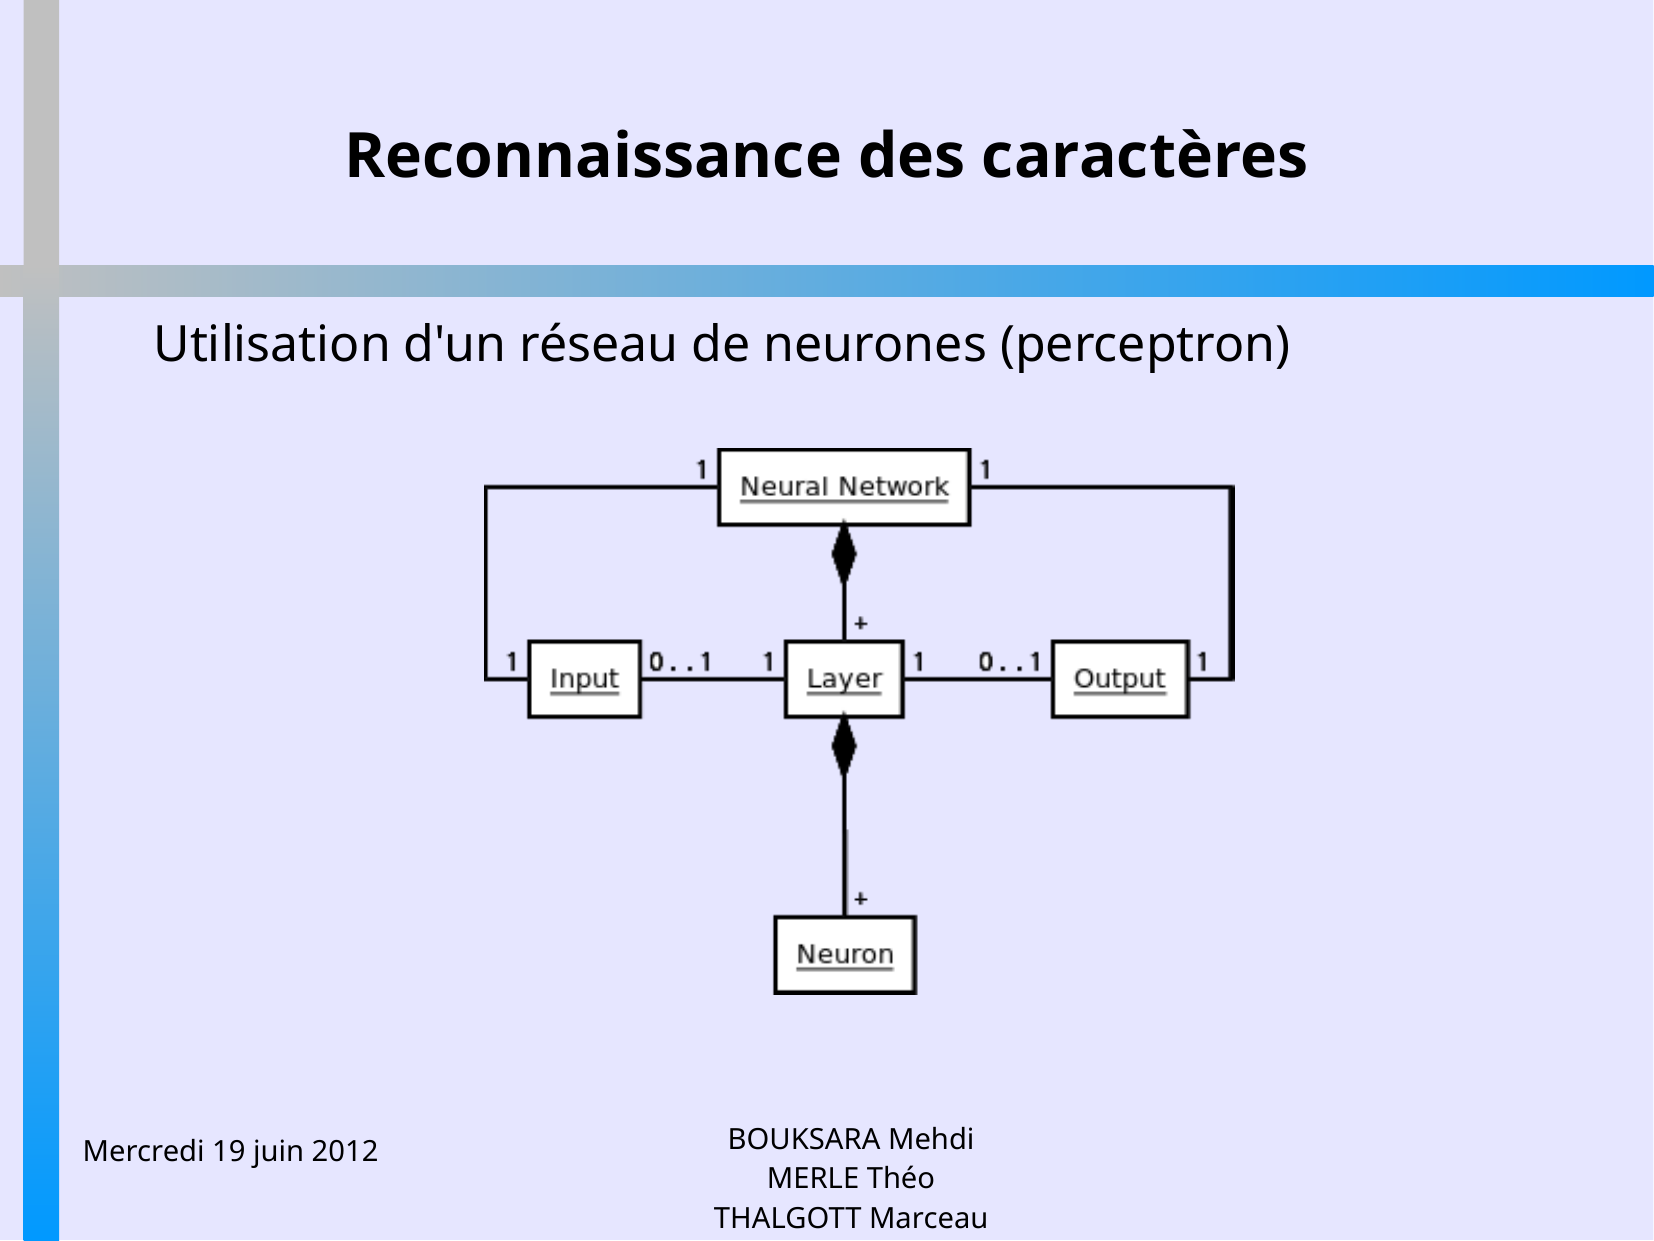

# Reconnaissance des caractères
Utilisation d'un réseau de neurones (perceptron)